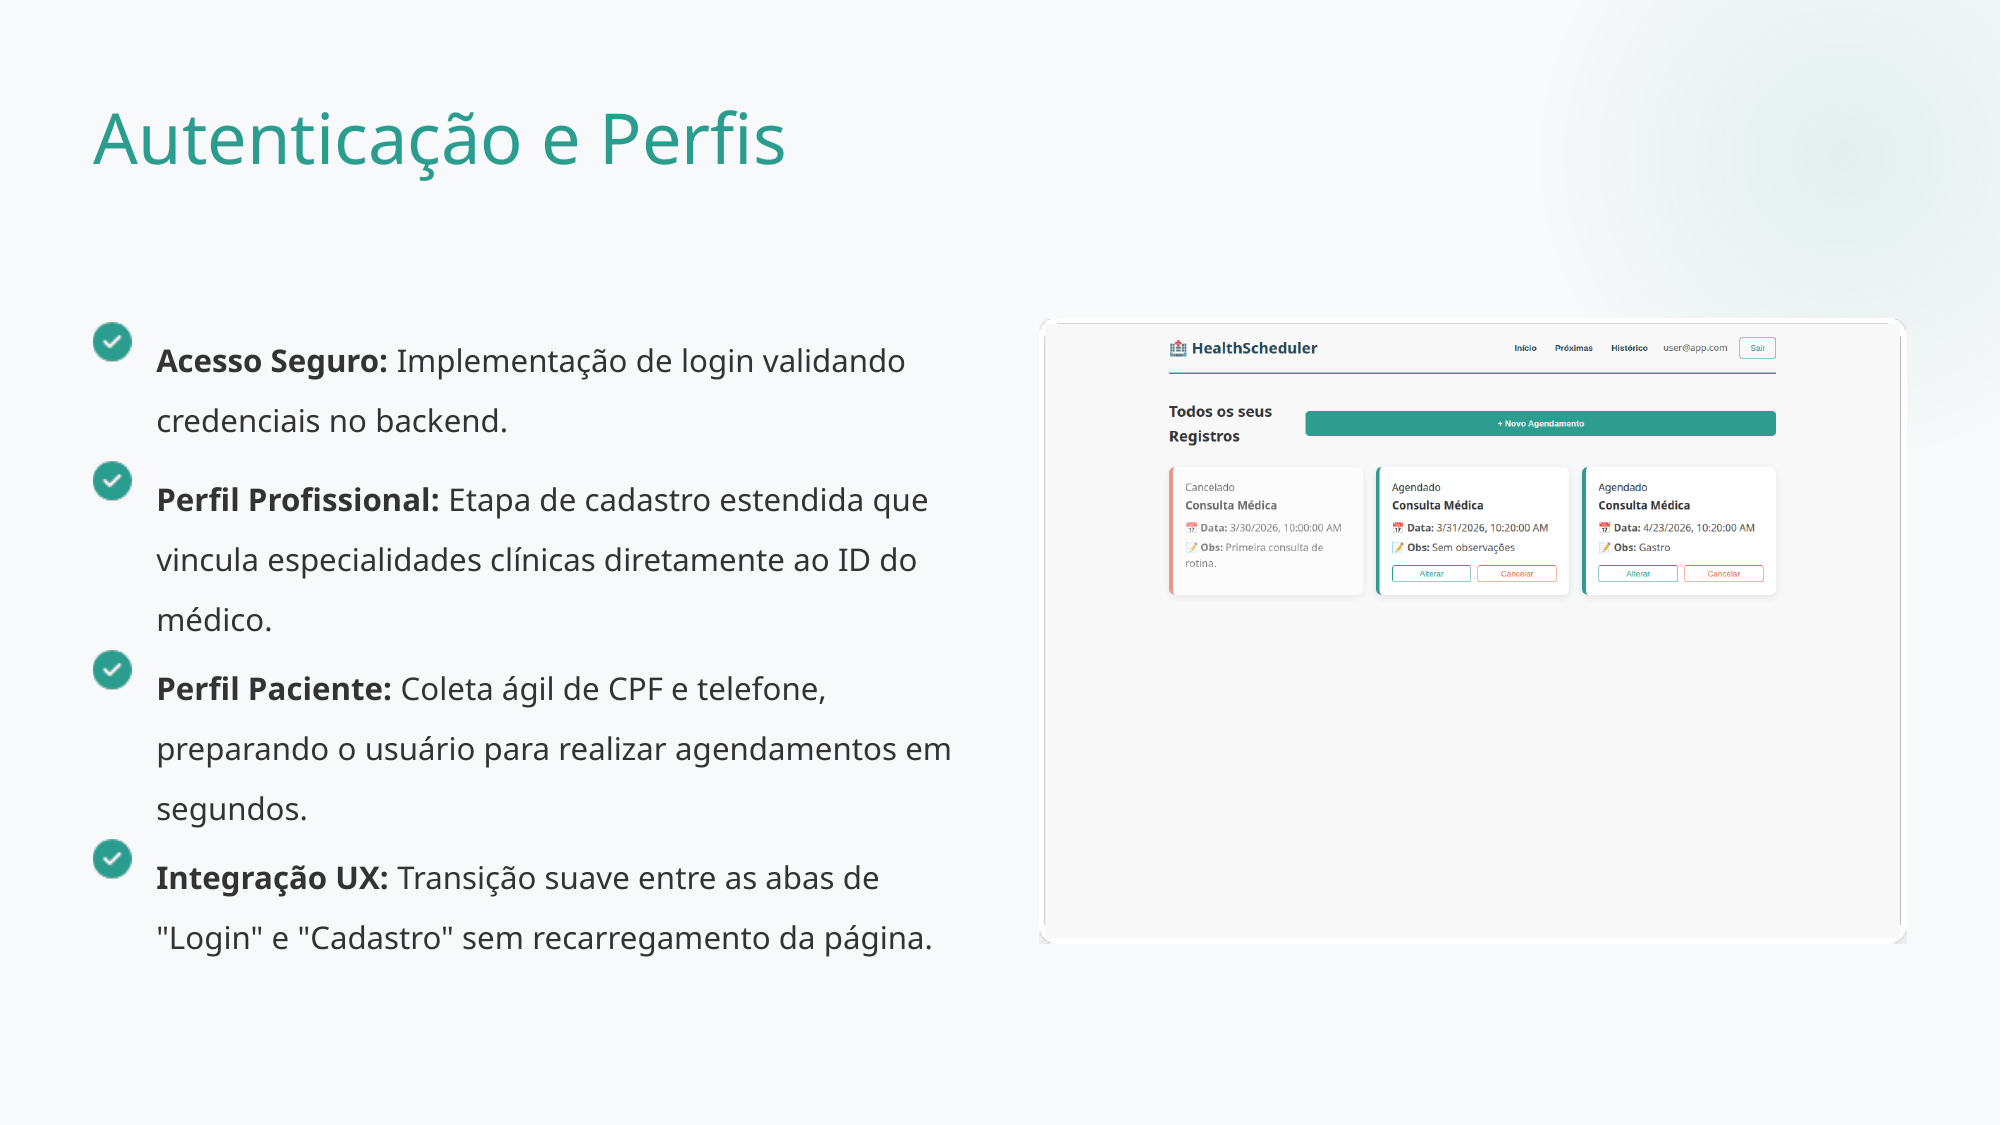

Autenticação e Perfis
Acesso Seguro: Implementação de login validando credenciais no backend.
Perfil Profissional: Etapa de cadastro estendida que vincula especialidades clínicas diretamente ao ID do médico.
Perfil Paciente: Coleta ágil de CPF e telefone, preparando o usuário para realizar agendamentos em segundos.
Integração UX: Transição suave entre as abas de "Login" e "Cadastro" sem recarregamento da página.